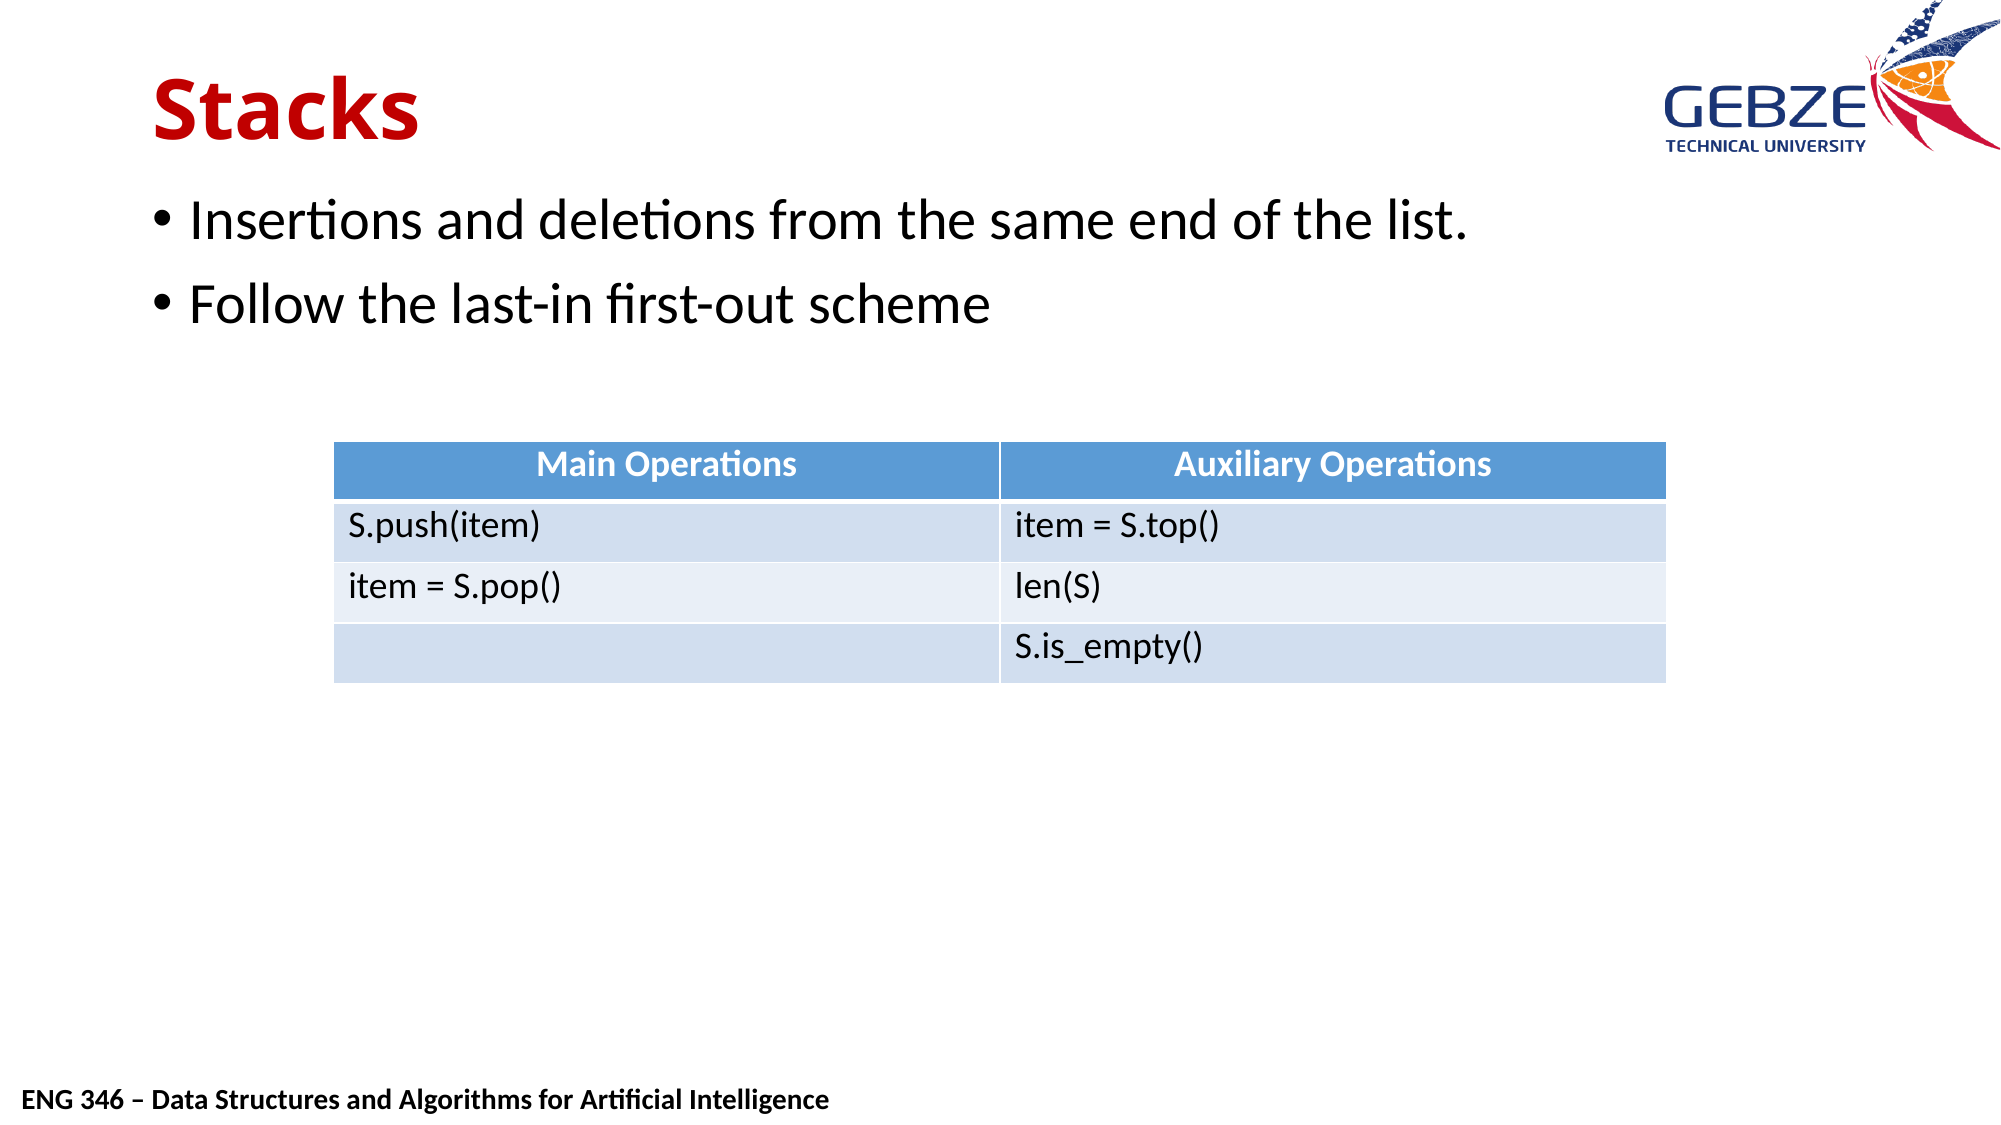

# Stacks
Insertions and deletions from the same end of the list.
Follow the last-in first-out scheme
| Main Operations | Auxiliary Operations |
| --- | --- |
| S.push(item) | item = S.top() |
| item = S.pop() | len(S) |
| | S.is\_empty() |